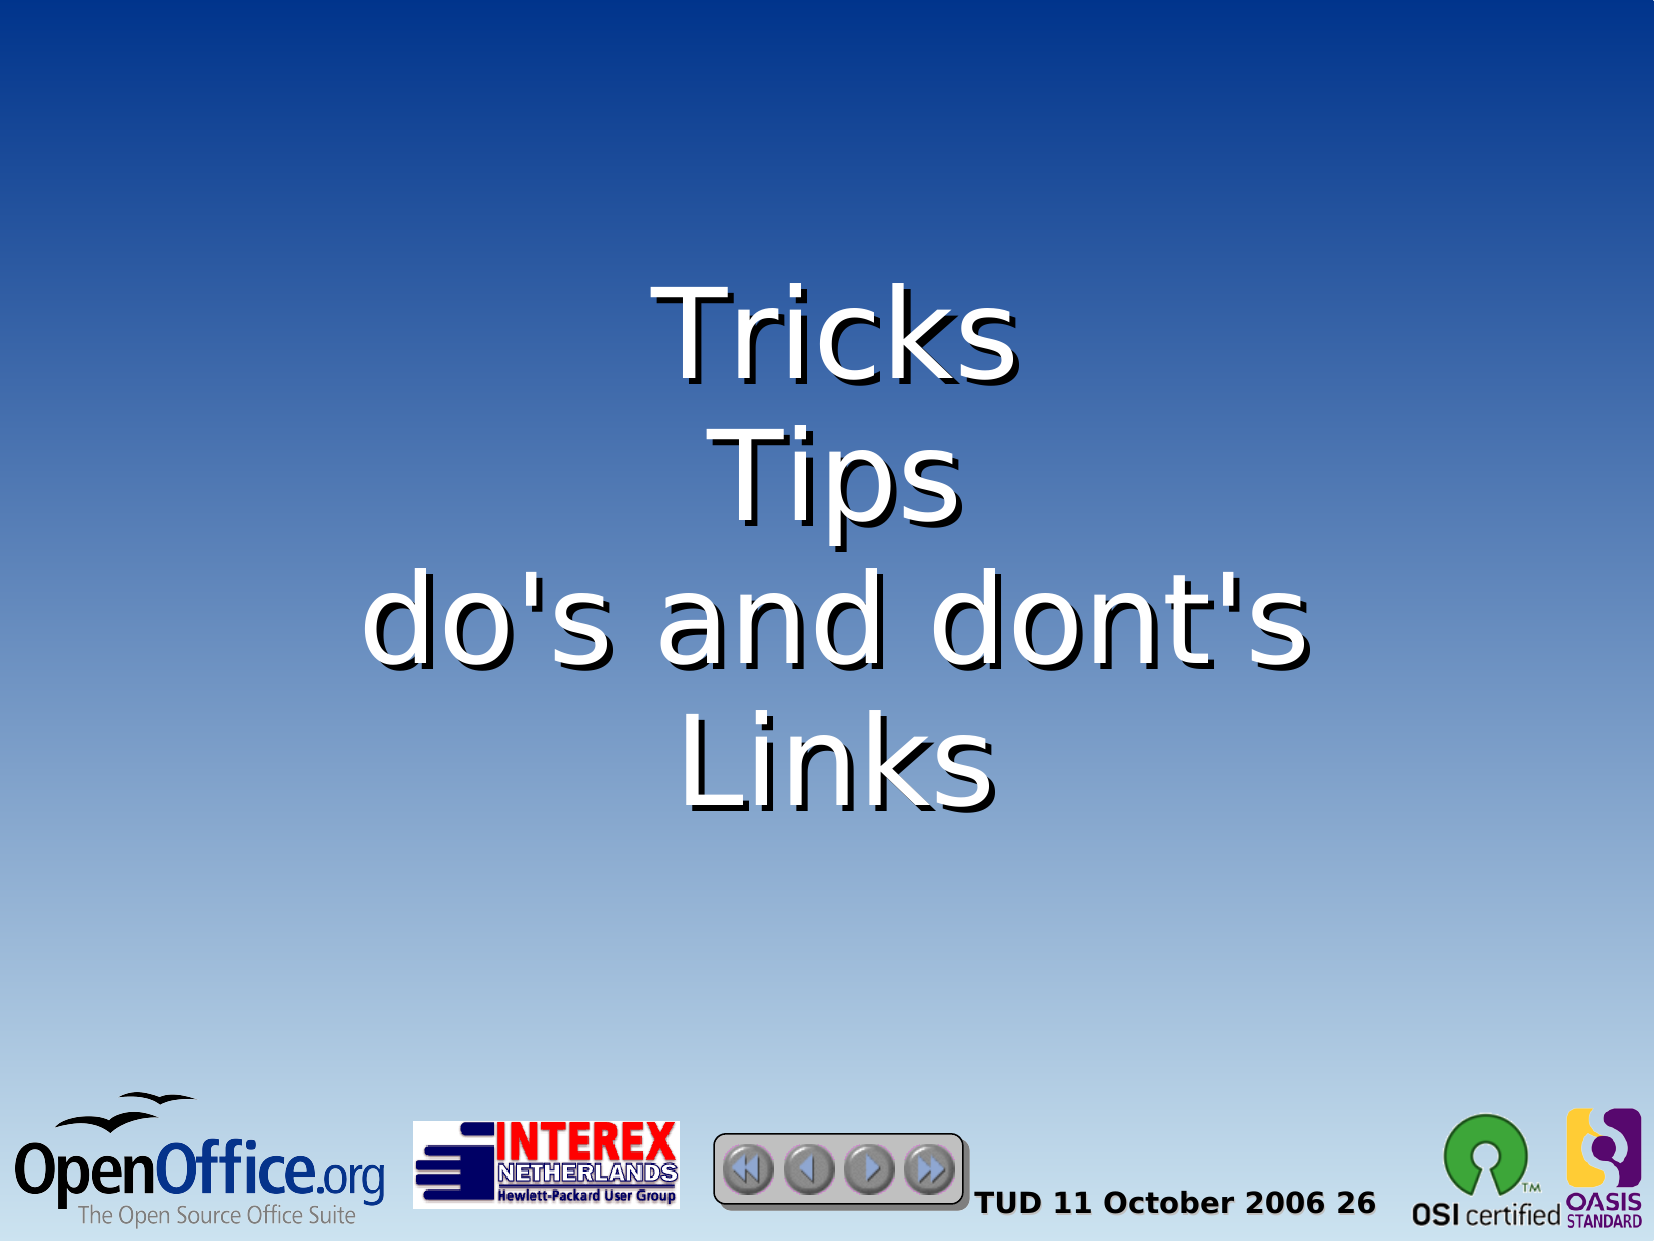

Tricks
Tips
do's and dont's
Links
#
TUD 11 October 2006